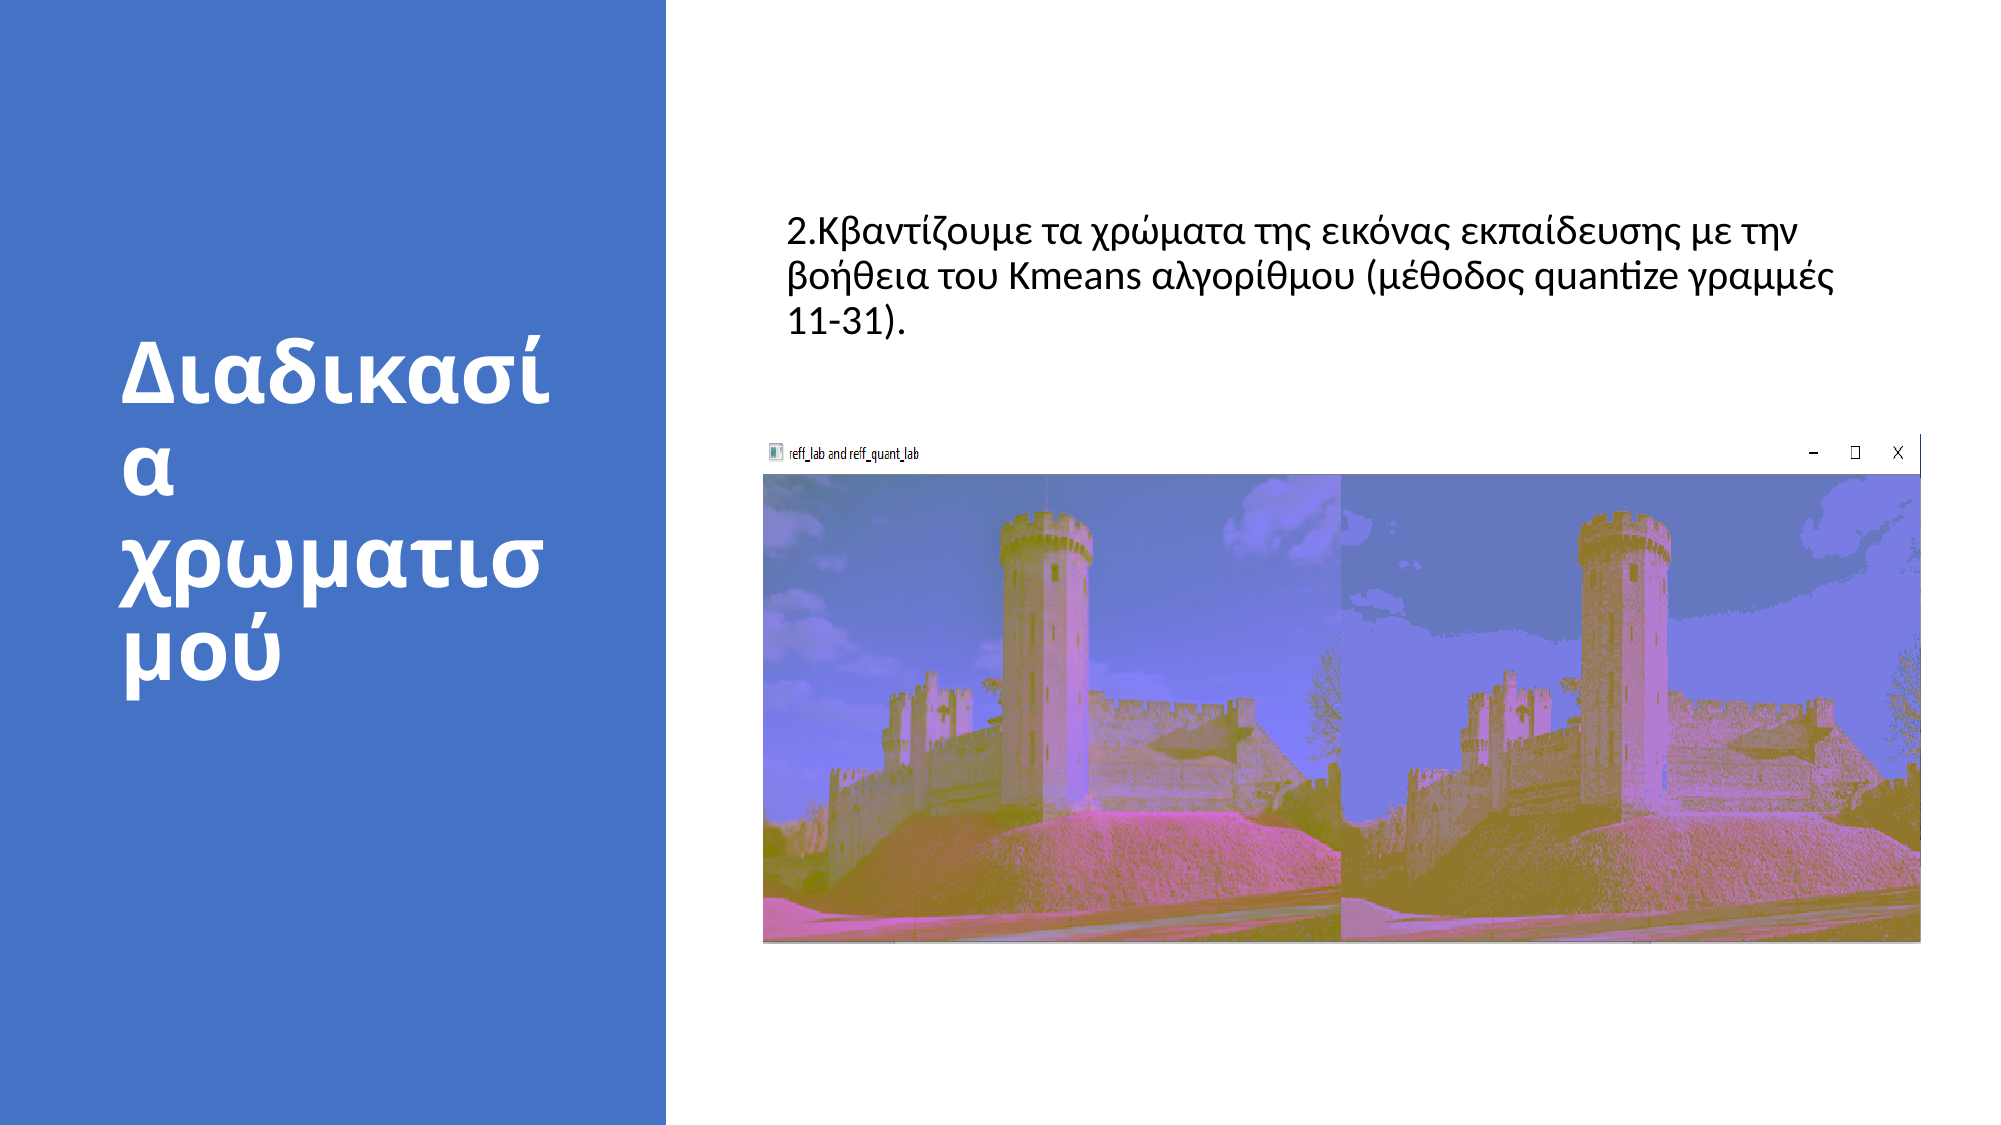

# Διαδικασία χρωματισμού
2.Κβαντίζουμε τα χρώματα της εικόνας εκπαίδευσης με την βοήθεια του Kmeans αλγορίθμου (μέθοδος quantize γραμμές 11-31).